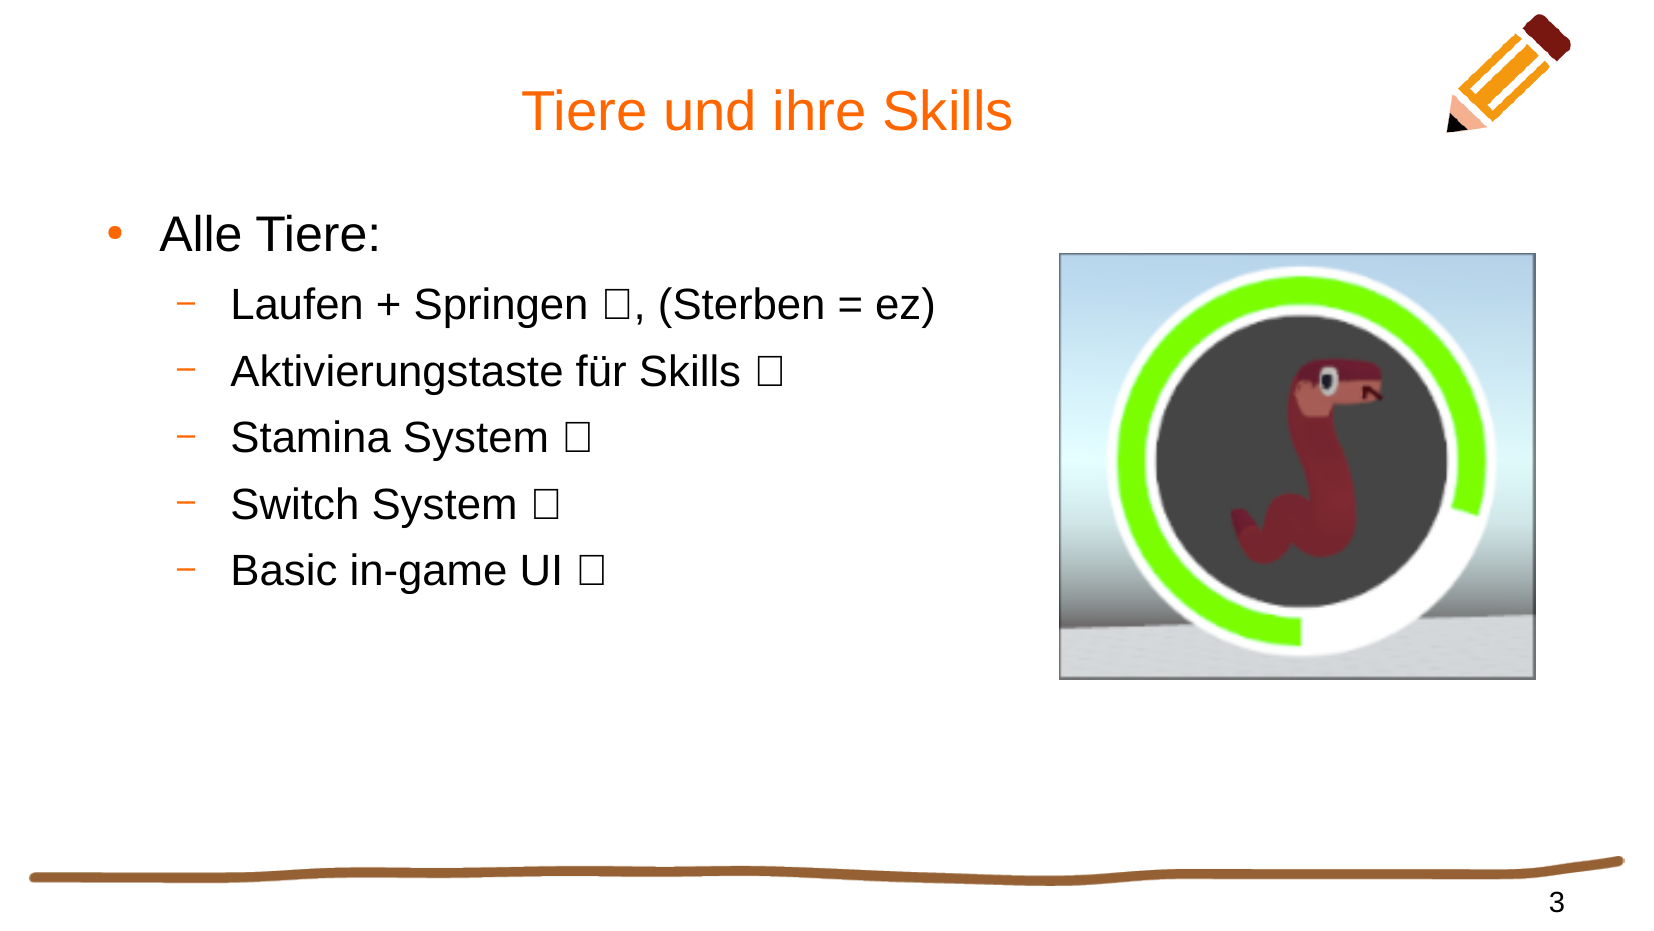

# Tiere und ihre Skills
Alle Tiere:
Laufen + Springen ✅, (Sterben = ez)
Aktivierungstaste für Skills ✅
Stamina System ✅
Switch System ✅
Basic in-game UI ✅
3